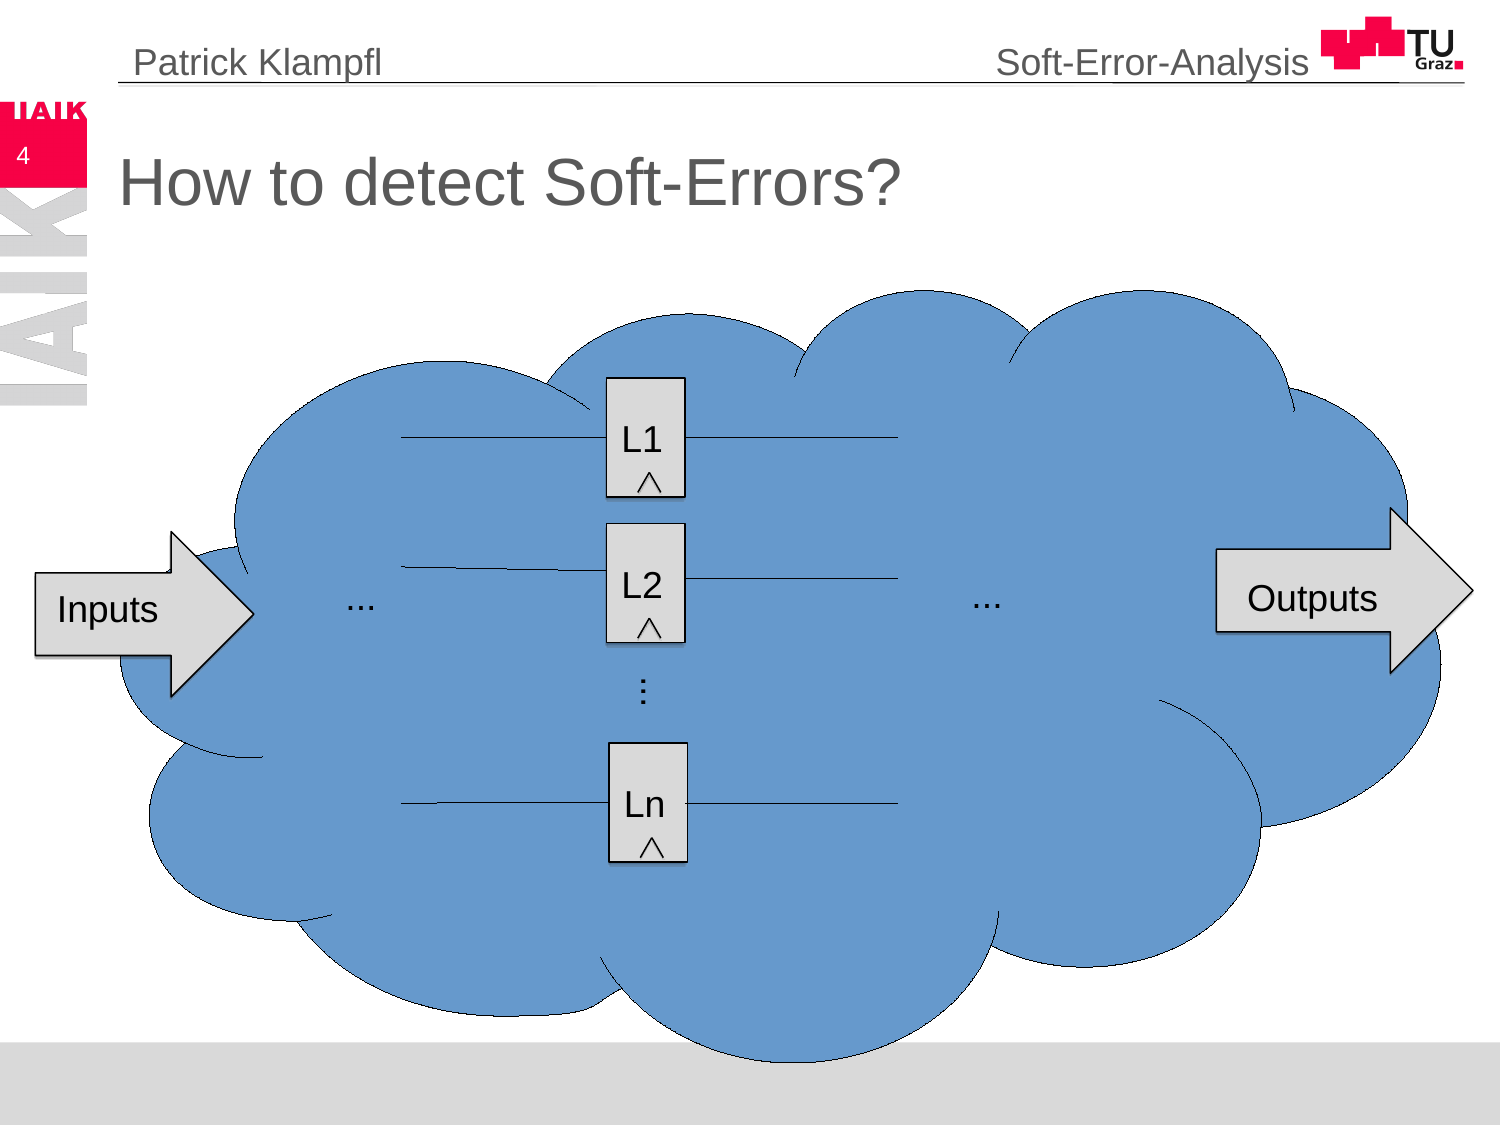

1
# How to detect Soft-Errors?
L1
L2
Outputs
...
...
Inputs
...
Ln